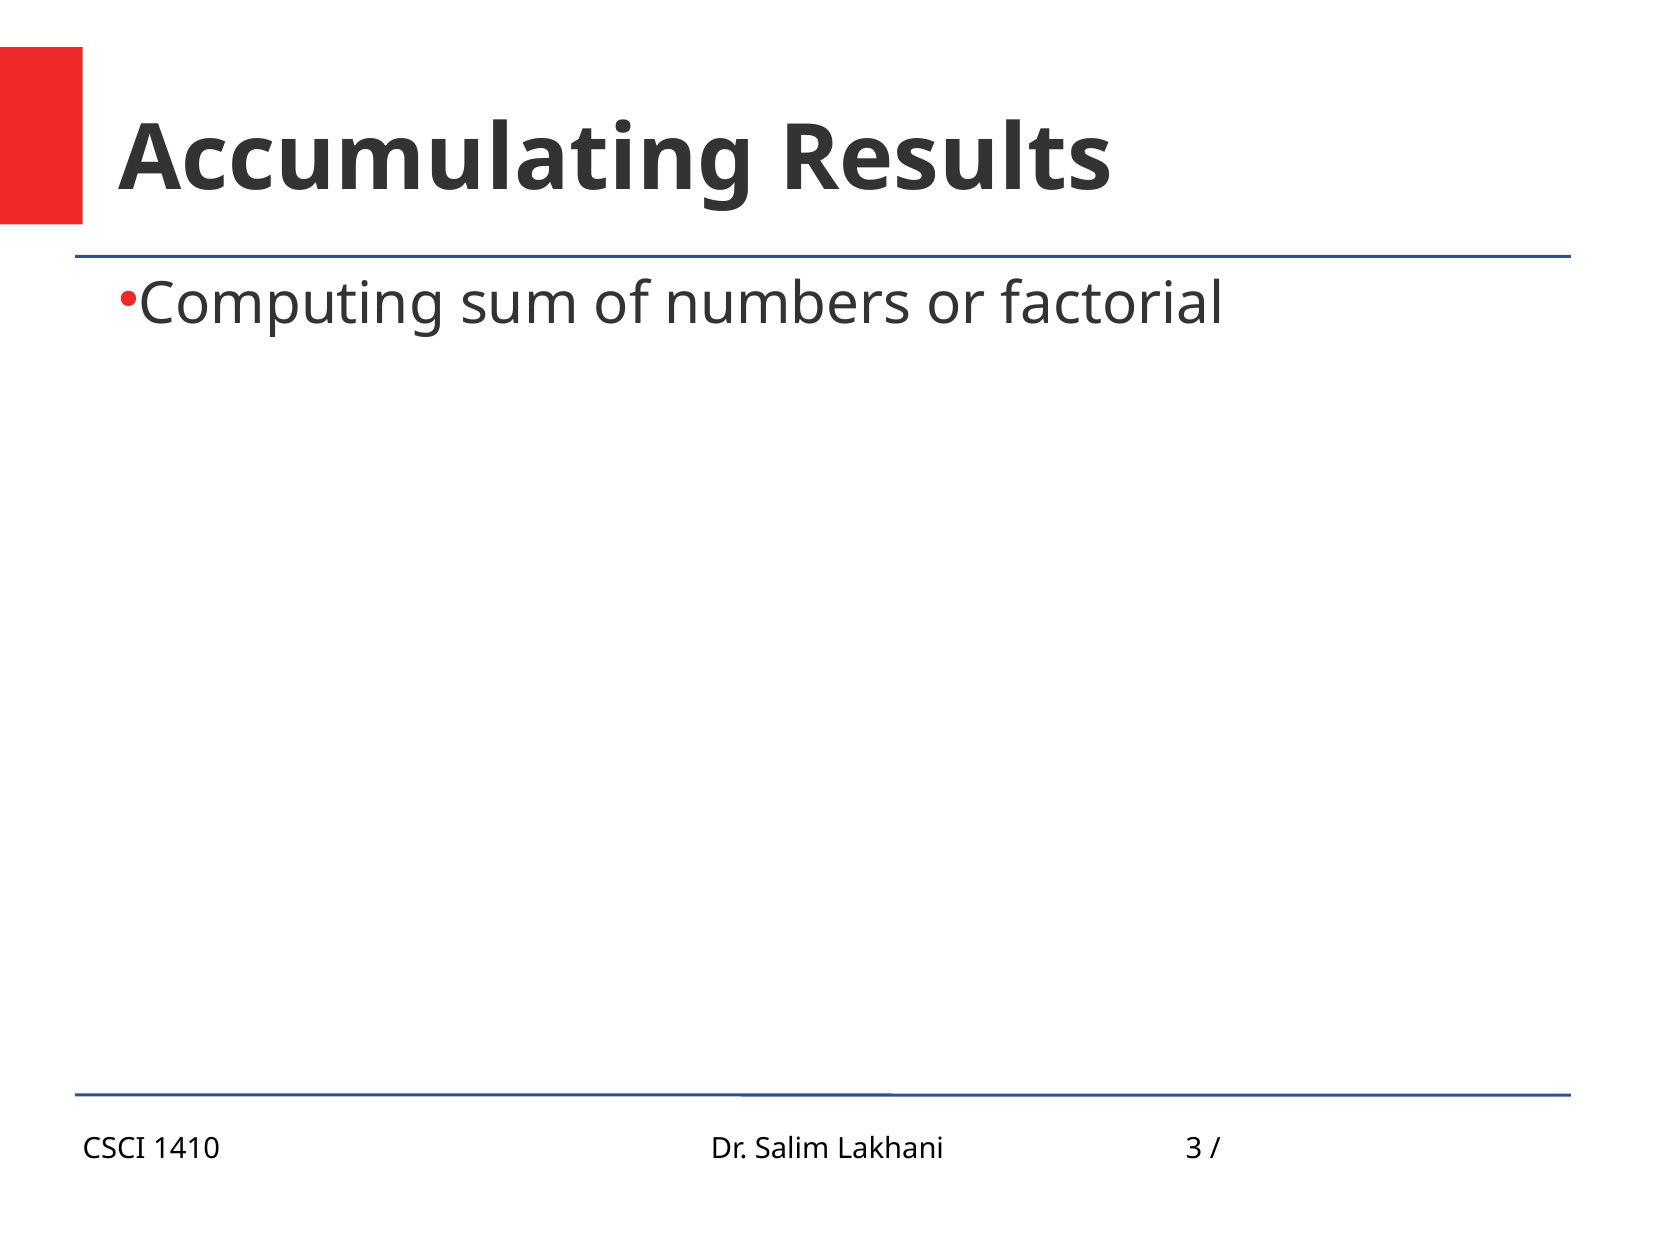

# Accumulating Results
Computing sum of numbers or factorial
CSCI 1410
Dr. Salim Lakhani
2 /